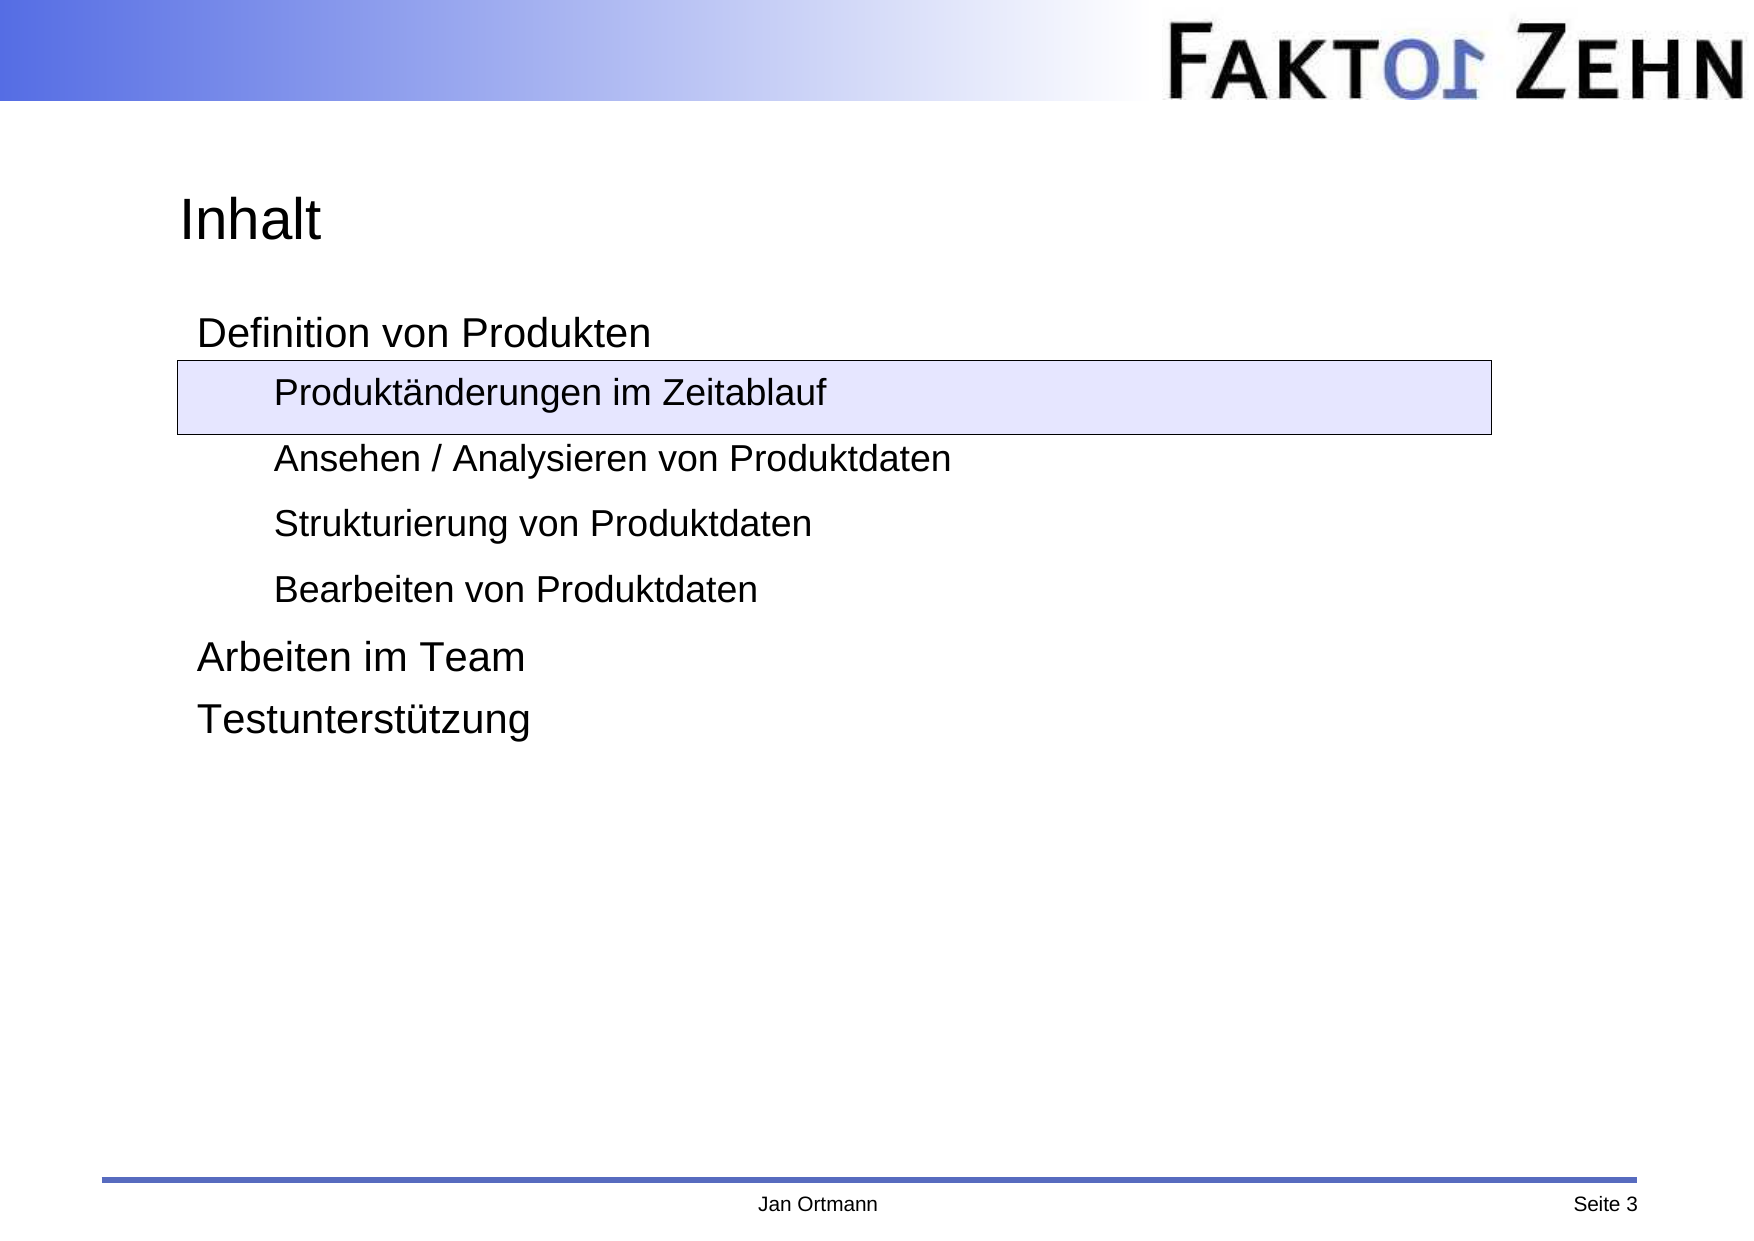

# Inhalt
Definition von Produkten
Produktänderungen im Zeitablauf
Ansehen / Analysieren von Produktdaten
Strukturierung von Produktdaten
Bearbeiten von Produktdaten
Arbeiten im Team
Testunterstützung